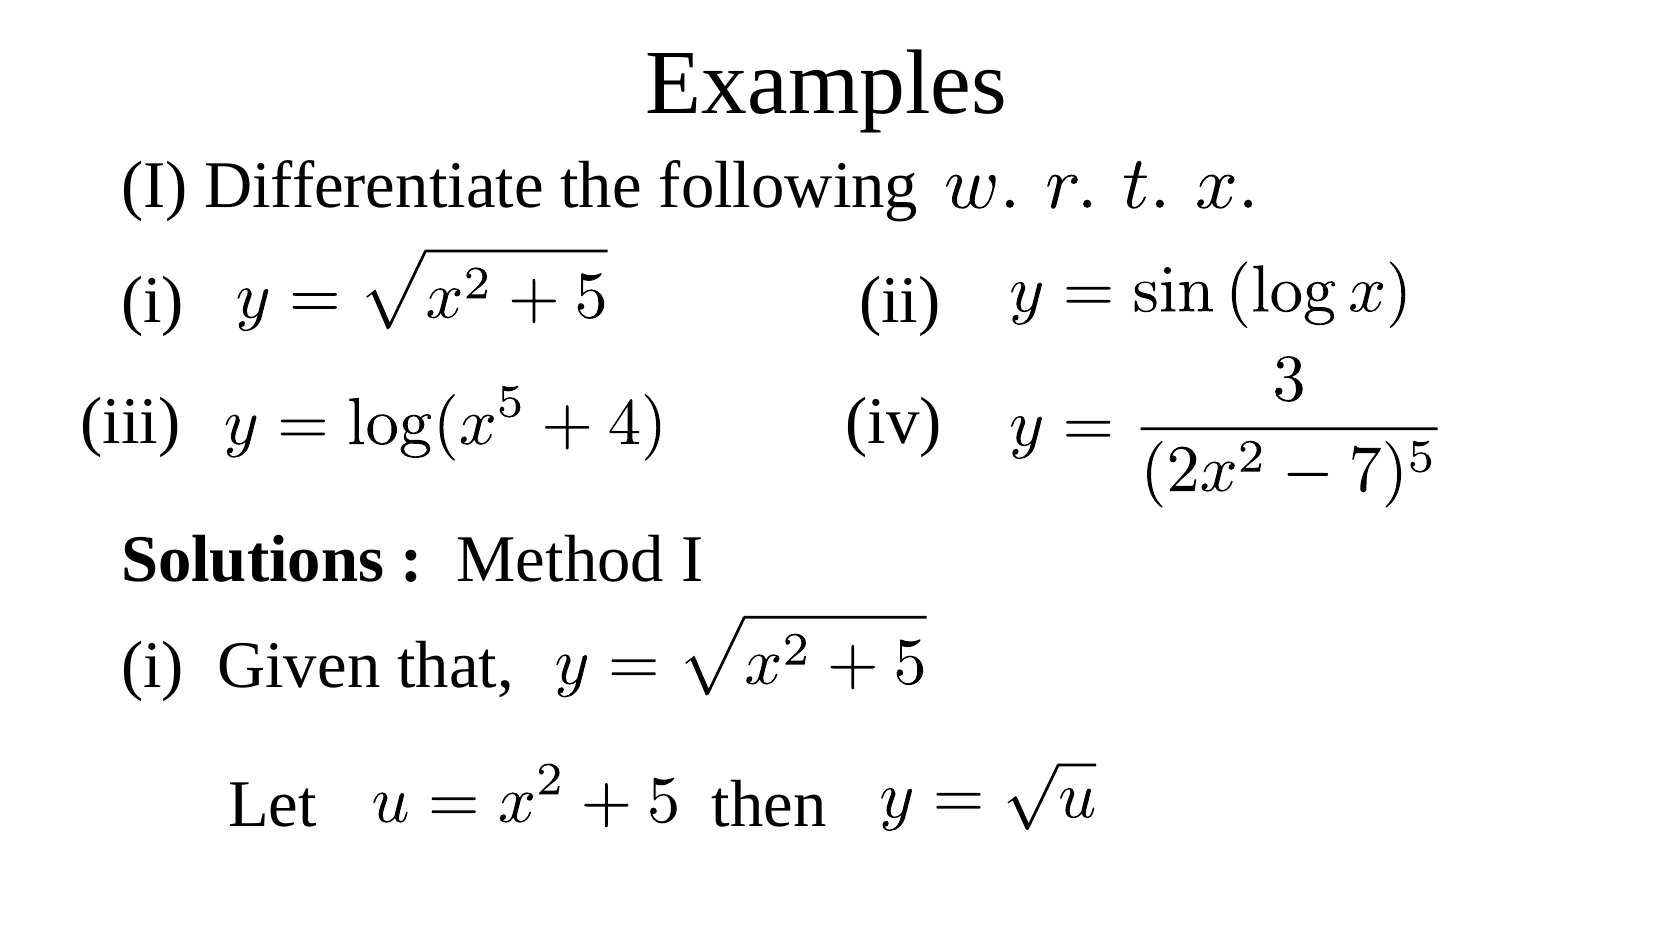

# Examples
	(I) Differentiate the following
	(i)										(ii)
 (iii)								 (iv)
	Solutions : Method I
	(i) Given that,
		 Let						then